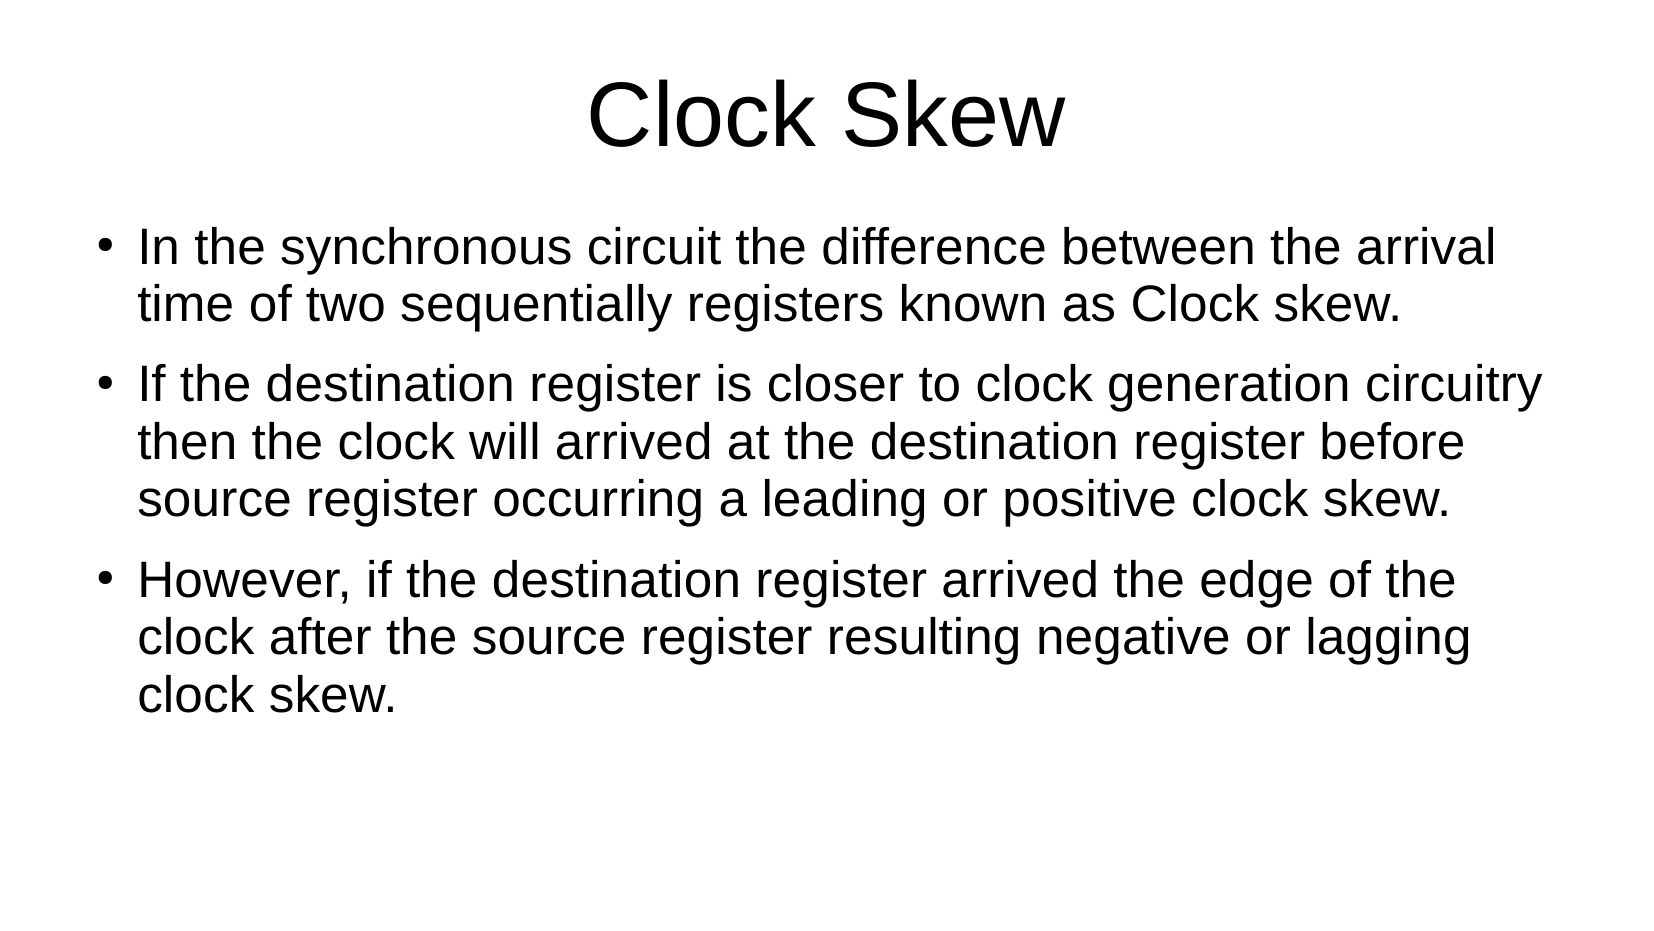

# Clock Skew
In the synchronous circuit the difference between the arrival time of two sequentially registers known as Clock skew.
If the destination register is closer to clock generation circuitry then the clock will arrived at the destination register before source register occurring a leading or positive clock skew.
However, if the destination register arrived the edge of the clock after the source register resulting negative or lagging clock skew.